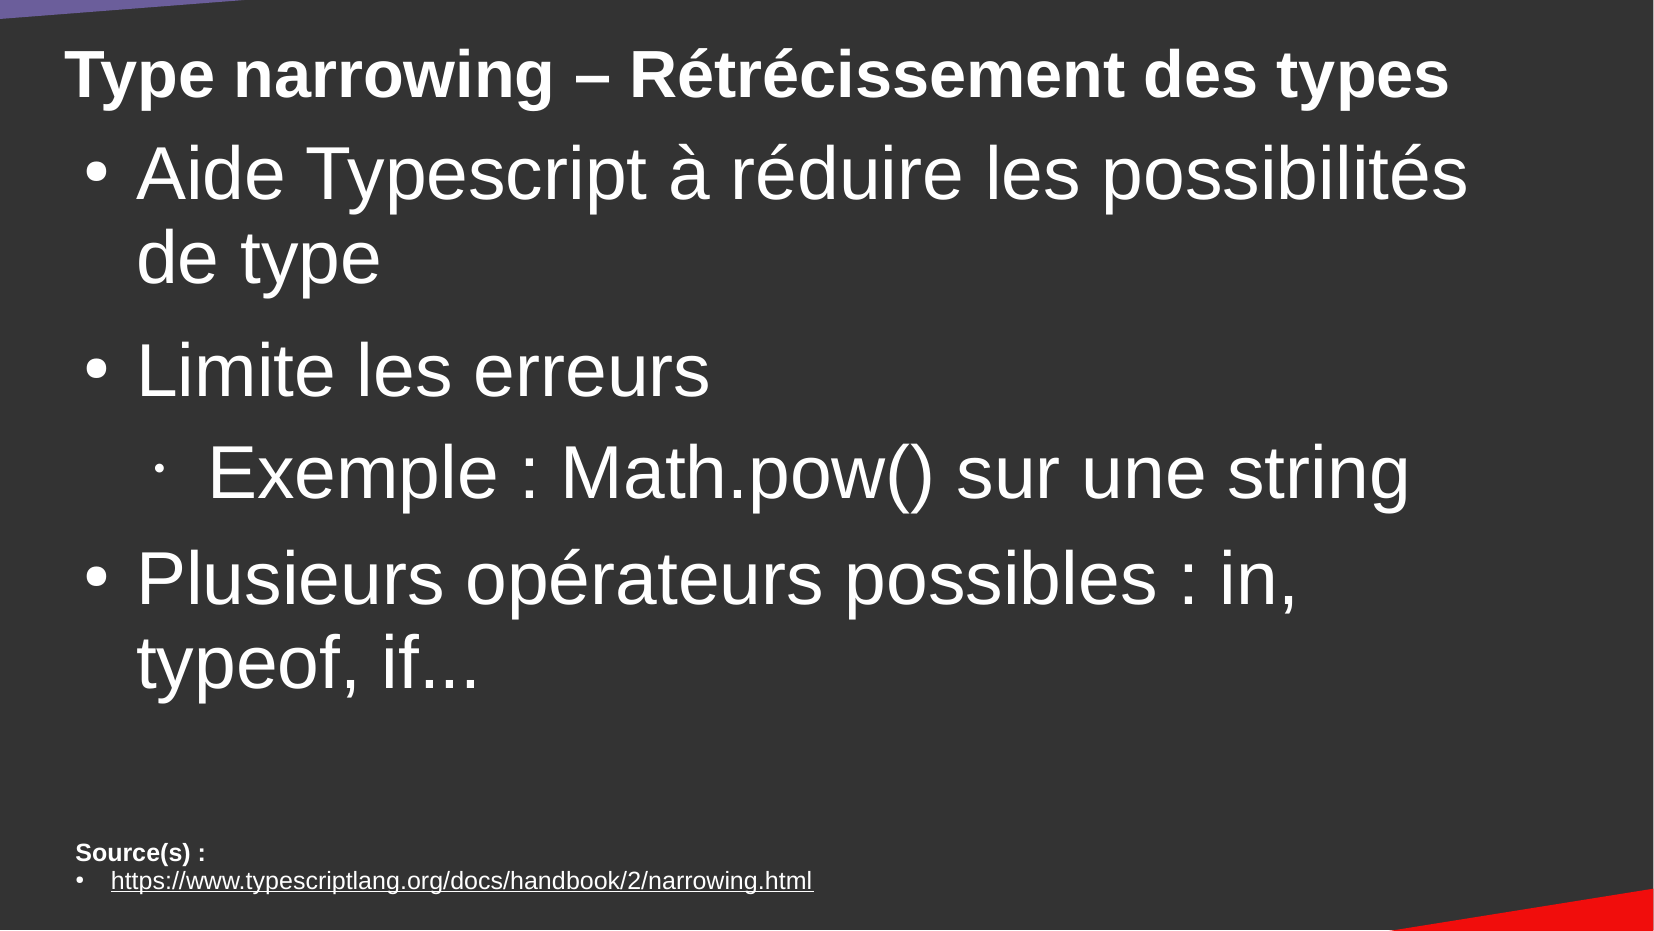

# Type narrowing – Rétrécissement des types
Aide Typescript à réduire les possibilités de type
Limite les erreurs
Exemple : Math.pow() sur une string
Plusieurs opérateurs possibles : in, typeof, if...
Source(s) :
https://www.typescriptlang.org/docs/handbook/2/narrowing.html